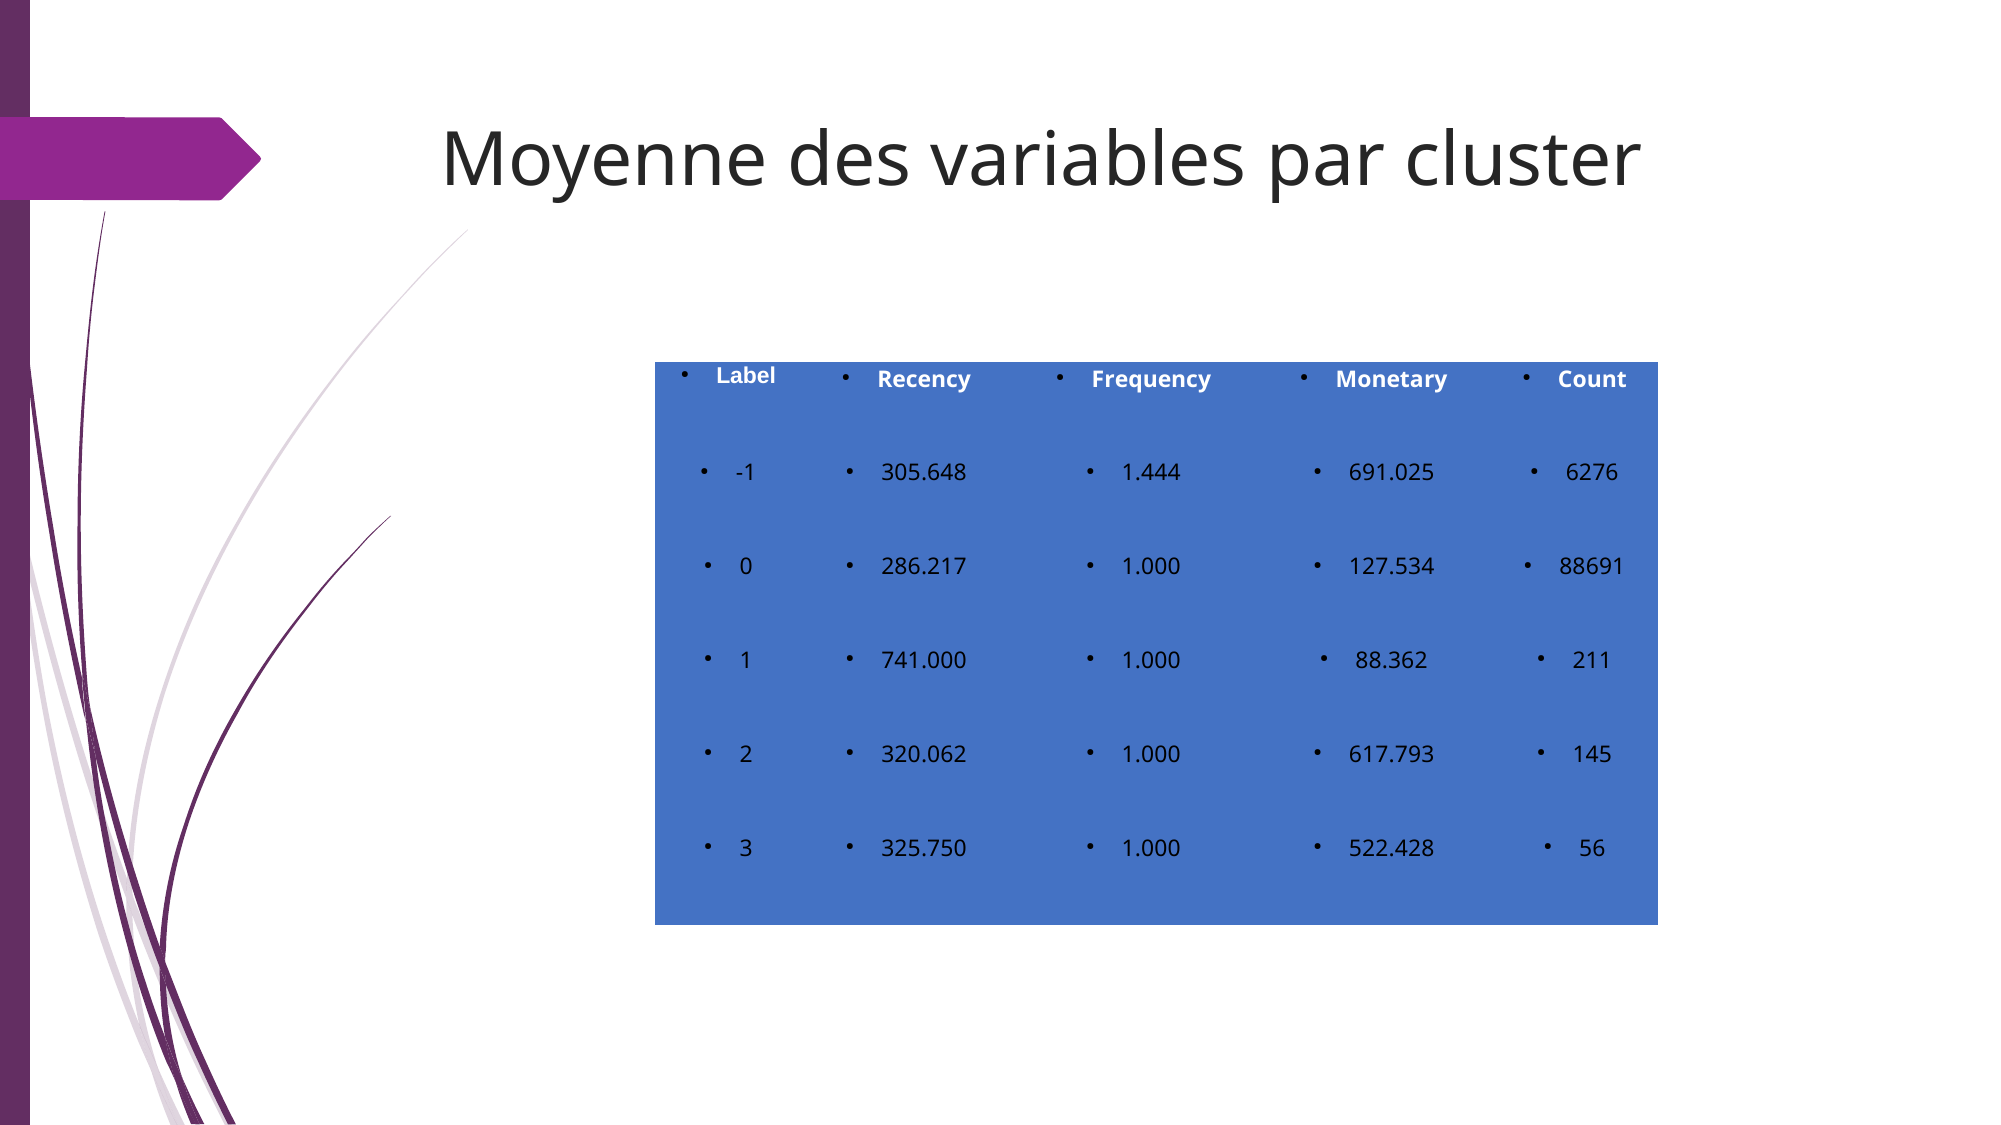

# Moyenne des variables par cluster
| Label | Recency | Frequency | Monetary | Count |
| --- | --- | --- | --- | --- |
| -1 | 305.648 | 1.444 | 691.025 | 6276 |
| 0 | 286.217 | 1.000 | 127.534 | 88691 |
| 1 | 741.000 | 1.000 | 88.362 | 211 |
| 2 | 320.062 | 1.000 | 617.793 | 145 |
| 3 | 325.750 | 1.000 | 522.428 | 56 |